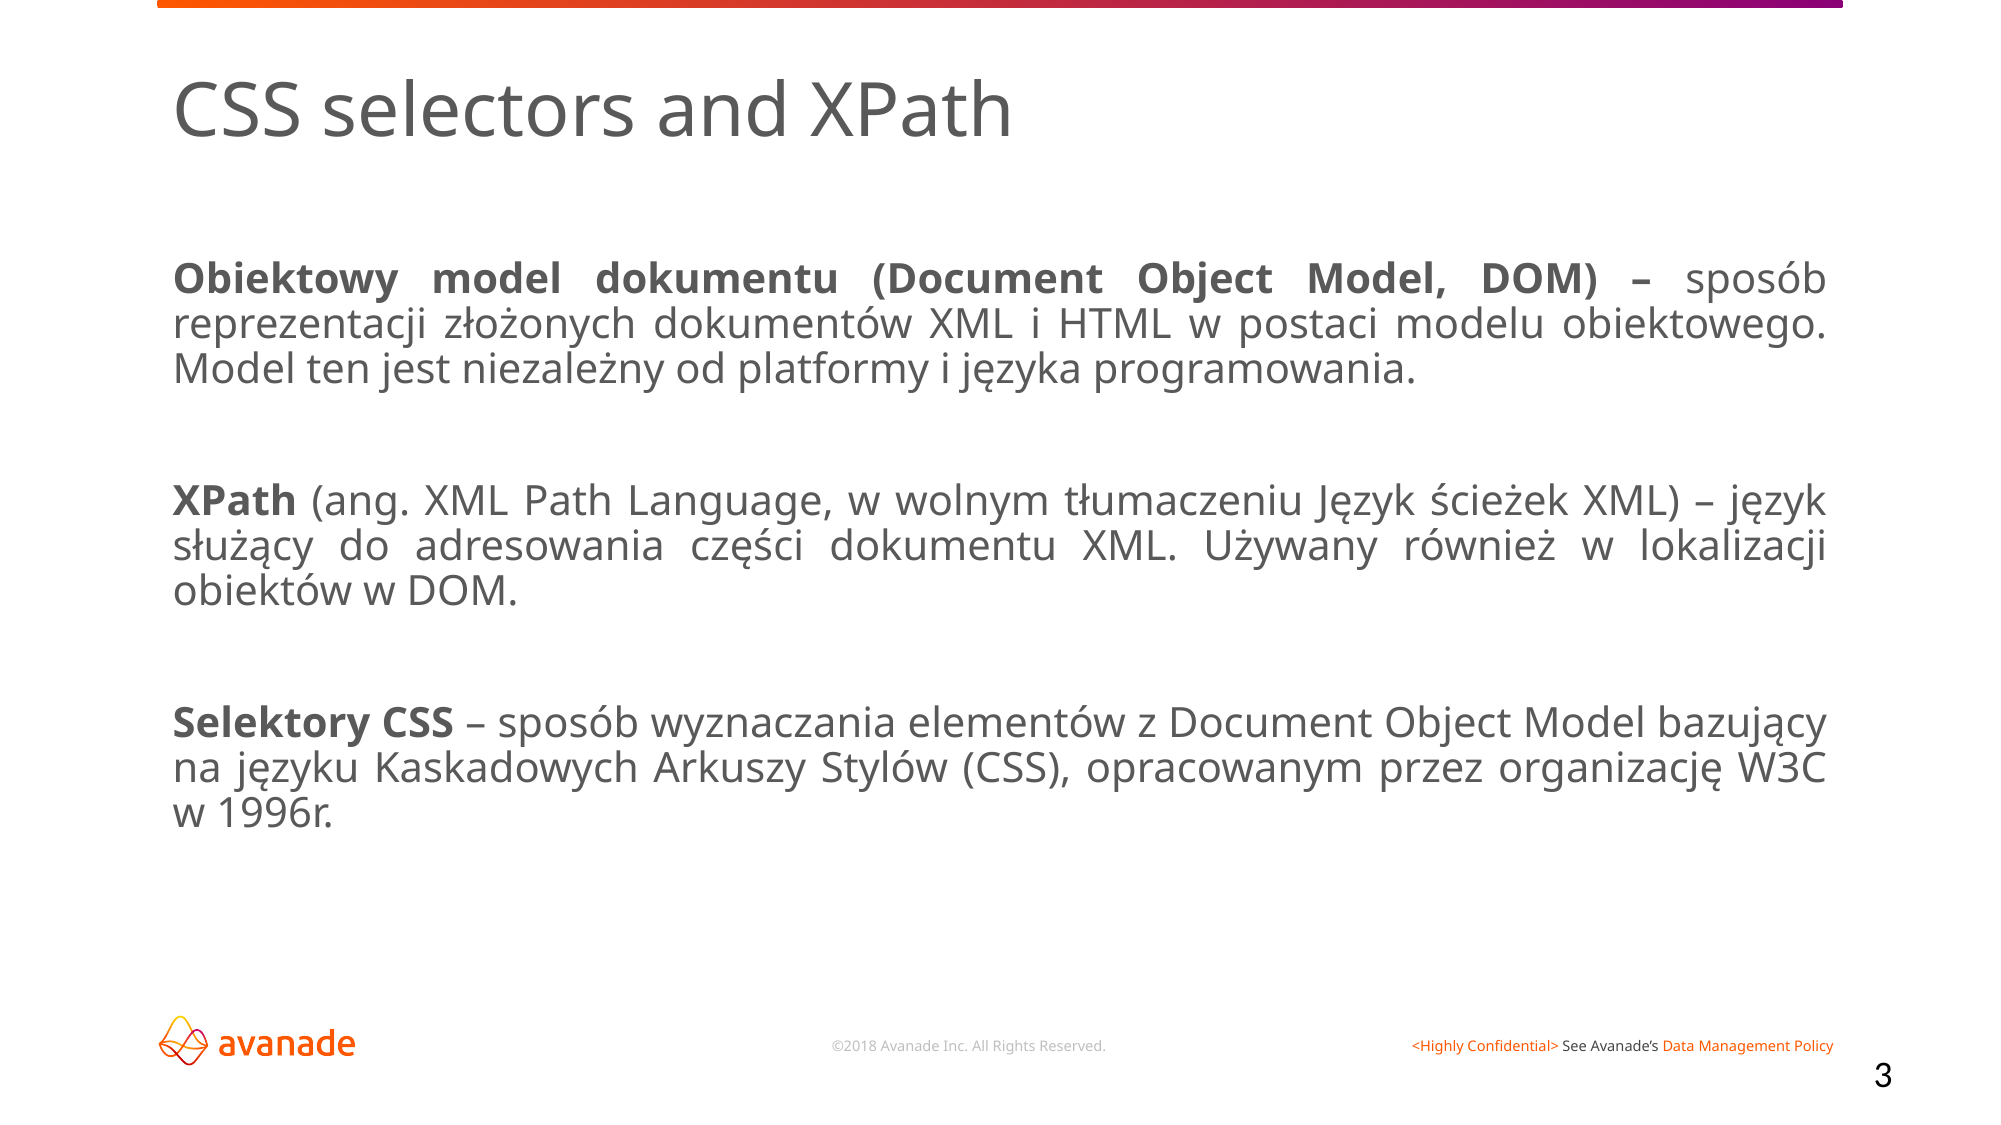

CSS selectors and XPath
# Obiektowy model dokumentu (Document Object Model, DOM) – sposób reprezentacji złożonych dokumentów XML i HTML w postaci modelu obiektowego. Model ten jest niezależny od platformy i języka programowania.
XPath (ang. XML Path Language, w wolnym tłumaczeniu Język ścieżek XML) – język służący do adresowania części dokumentu XML. Używany również w lokalizacji obiektów w DOM.
Selektory CSS – sposób wyznaczania elementów z Document Object Model bazujący na języku Kaskadowych Arkuszy Stylów (CSS), opracowanym przez organizację W3C w 1996r.